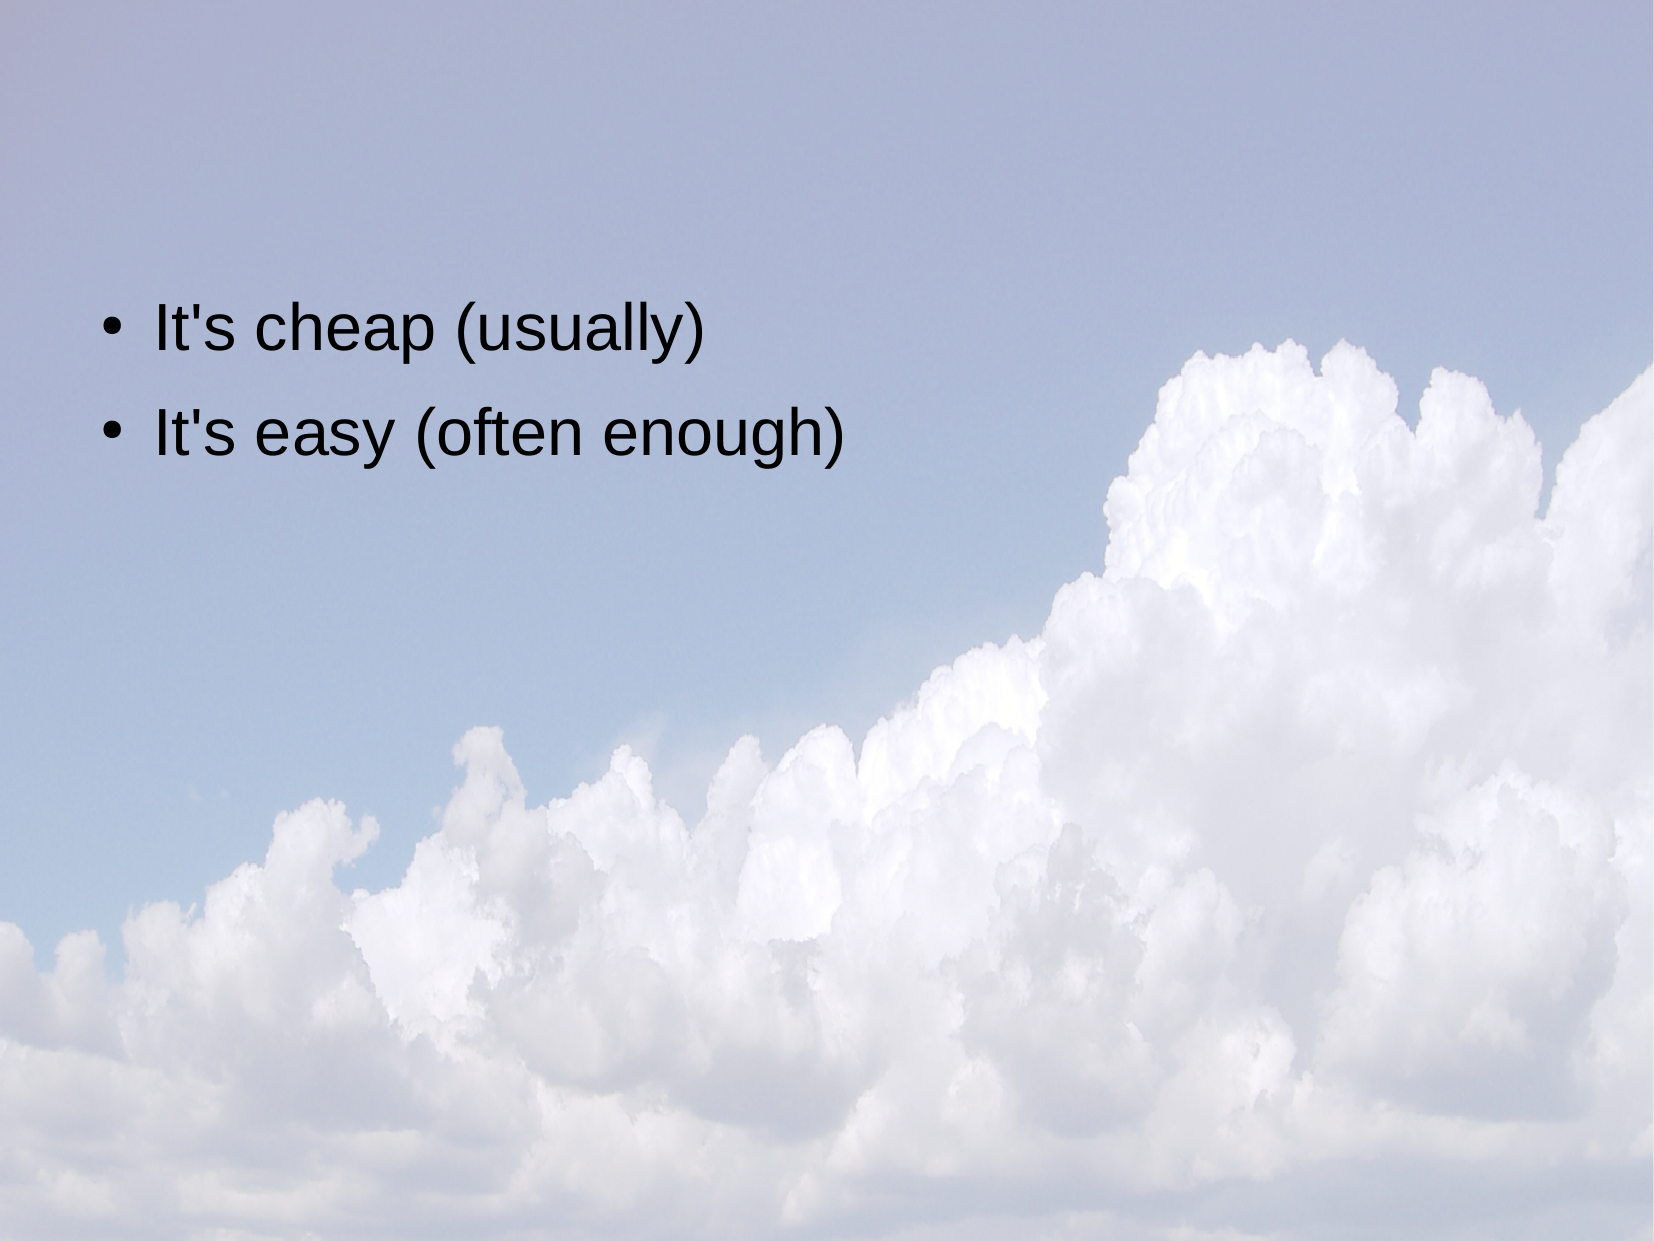

#
It's cheap (usually)
It's easy (often enough)